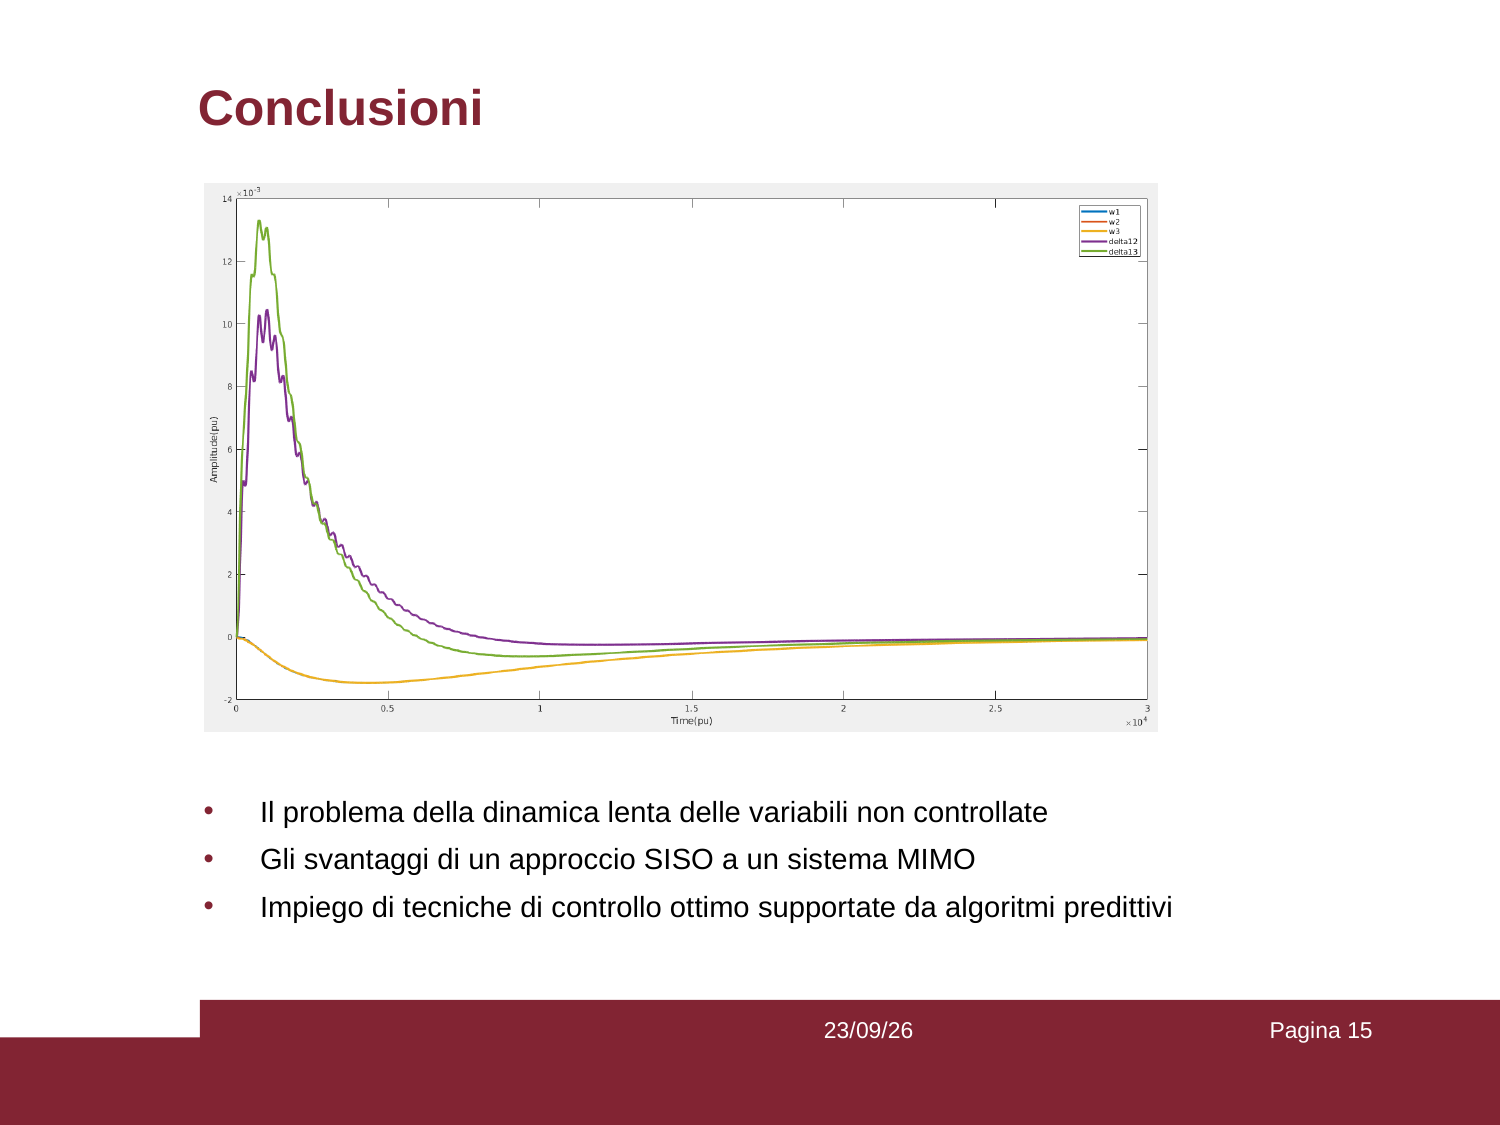

# Conclusioni
Il problema della dinamica lenta delle variabili non controllate
Gli svantaggi di un approccio SISO a un sistema MIMO
Impiego di tecniche di controllo ottimo supportate da algoritmi predittivi
Titolo Presentazione
15